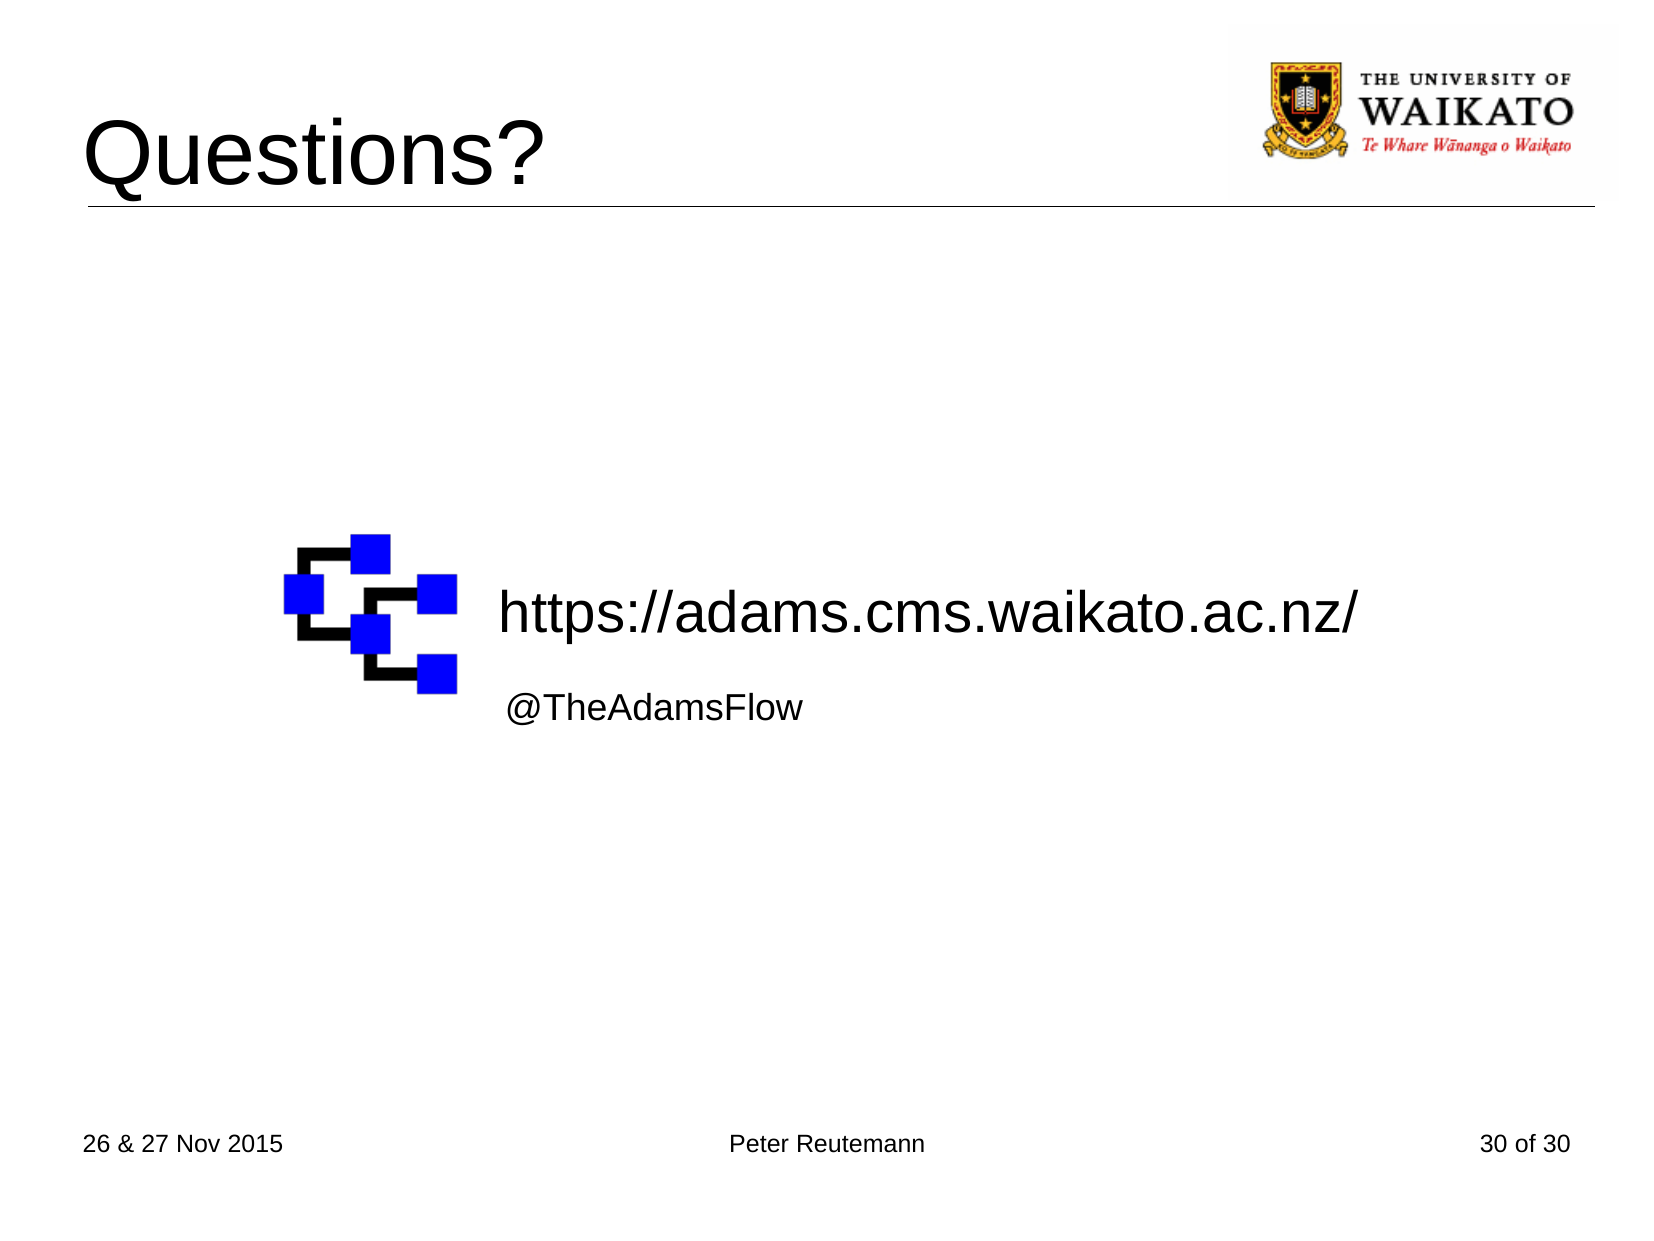

# Questions?
https://adams.cms.waikato.ac.nz/
@TheAdamsFlow
26 & 27 Nov 2015
Peter Reutemann
30